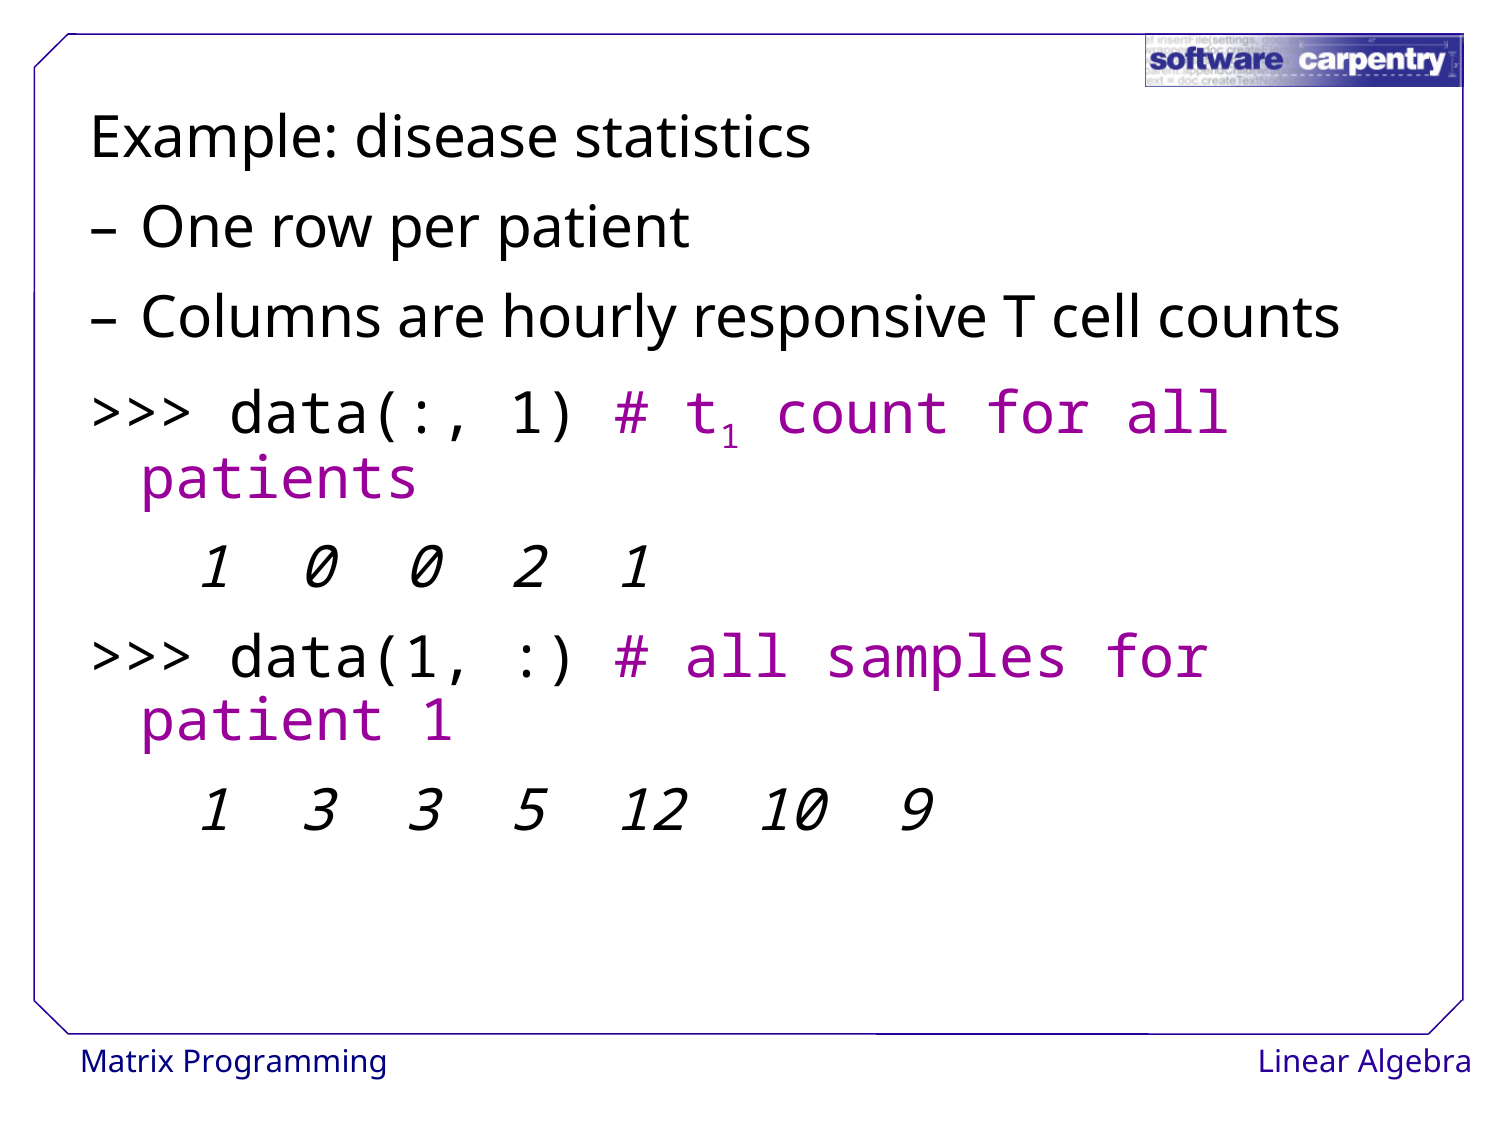

# Example: disease statistics
–	One row per patient
–	Columns are hourly responsive T cell counts
>>> data(:, 1) # t1 count for all patients
 1 0 0 2 1
>>> data(1, :) # all samples for patient 1
 1 3 3 5 12 10 9